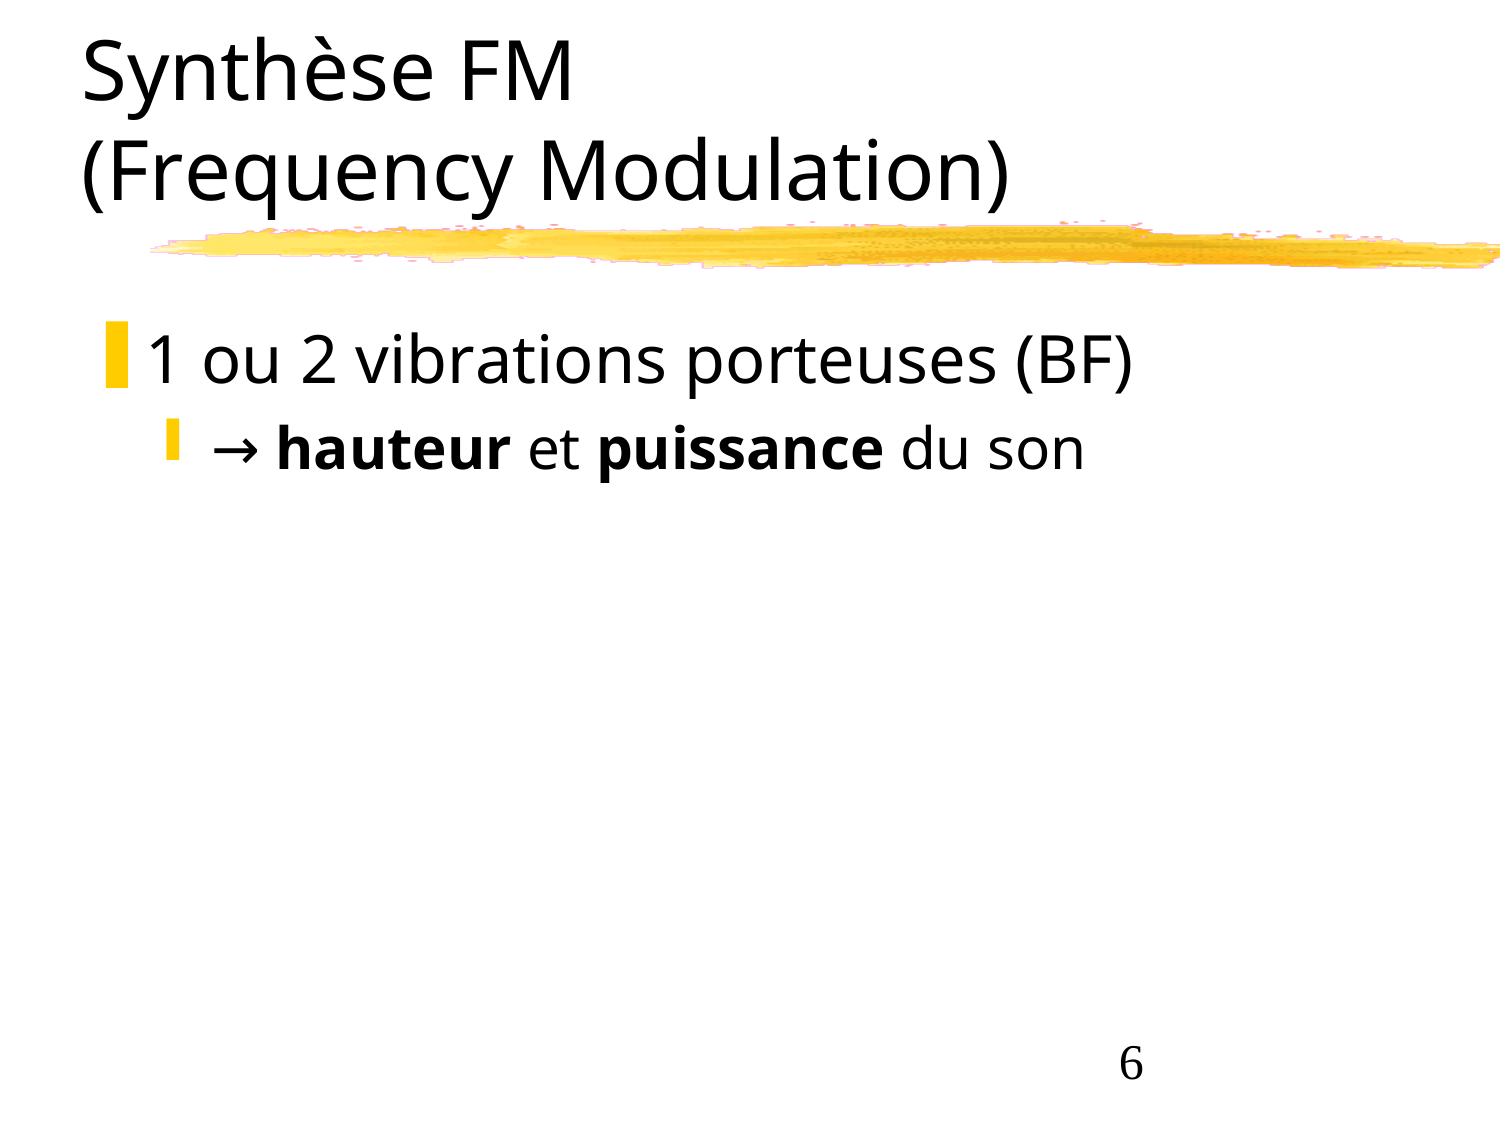

# Synthèse FM (Frequency Modulation)
1 ou 2 vibrations porteuses (BF)
→ hauteur et puissance du son
6